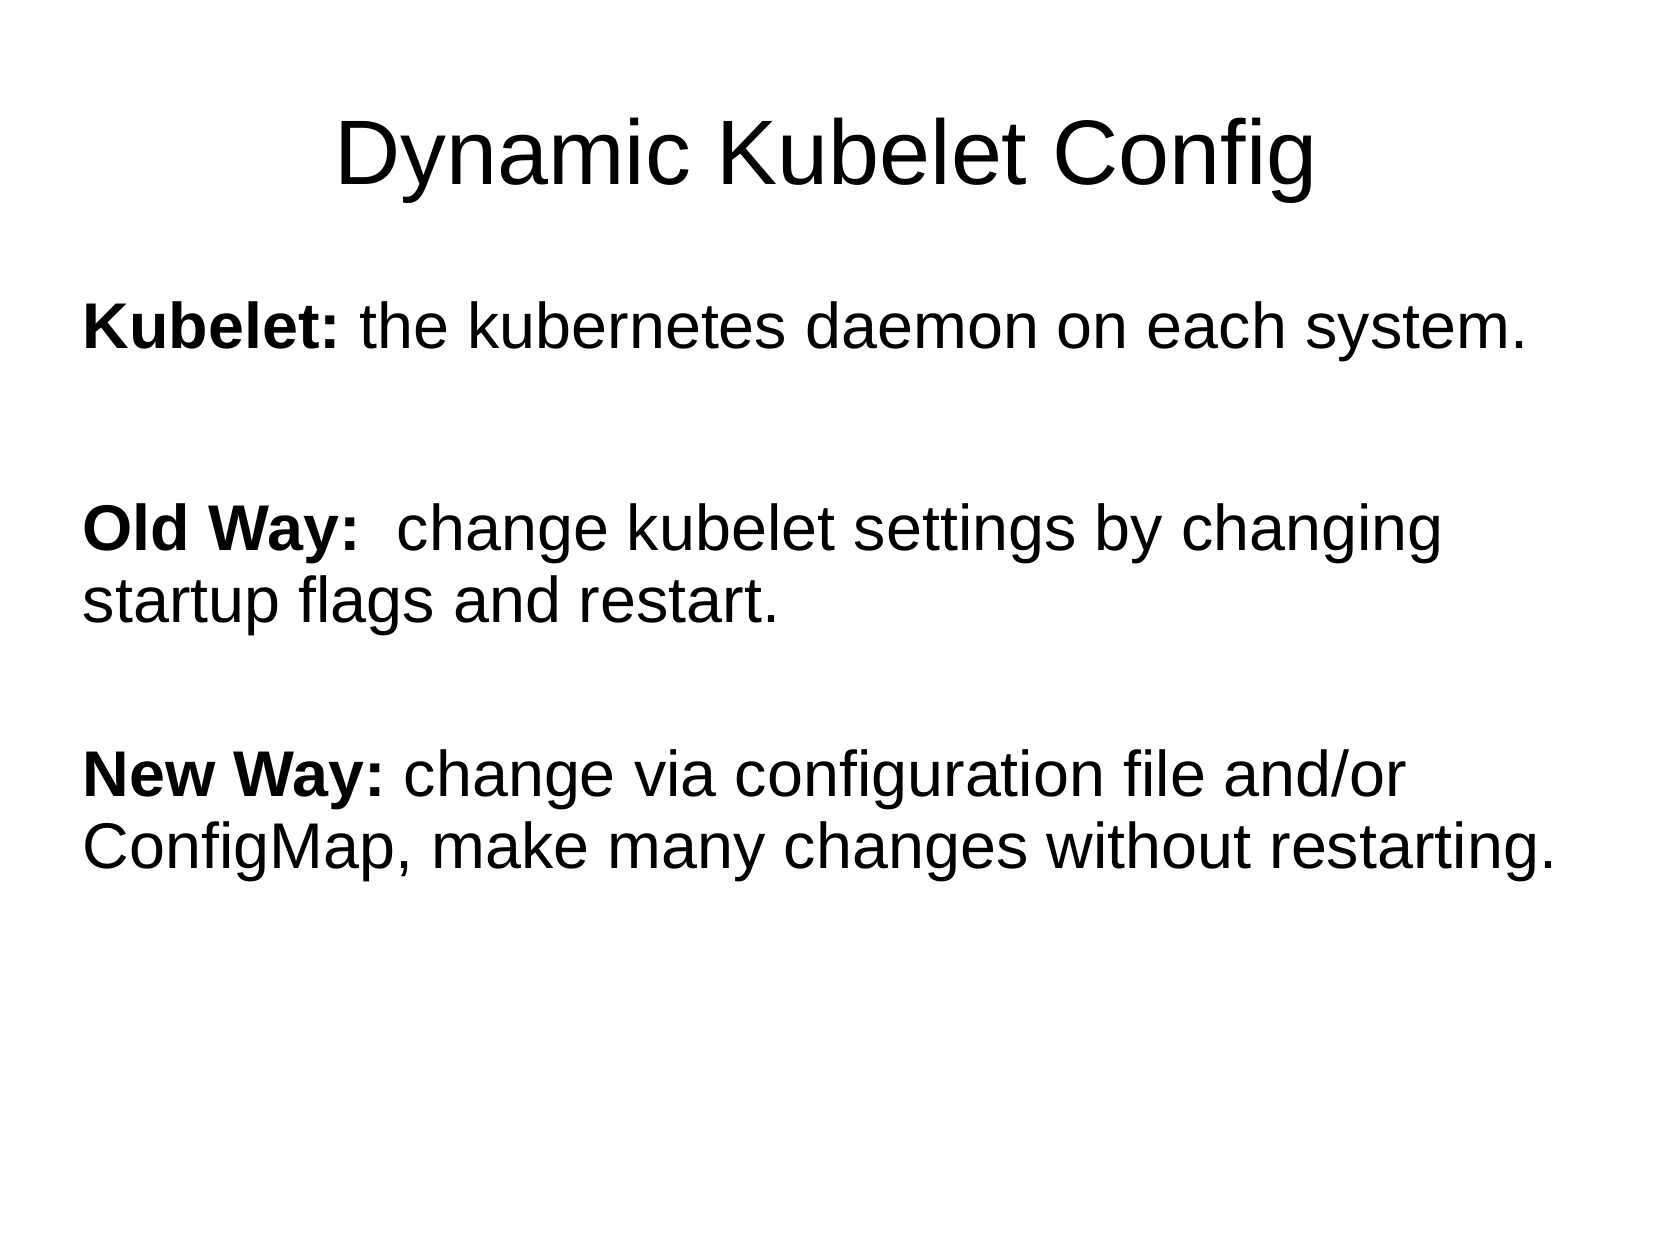

# Dynamic Kubelet Config
Kubelet: the kubernetes daemon on each system.
Old Way: change kubelet settings by changing startup flags and restart.
New Way: change via configuration file and/or ConfigMap, make many changes without restarting.